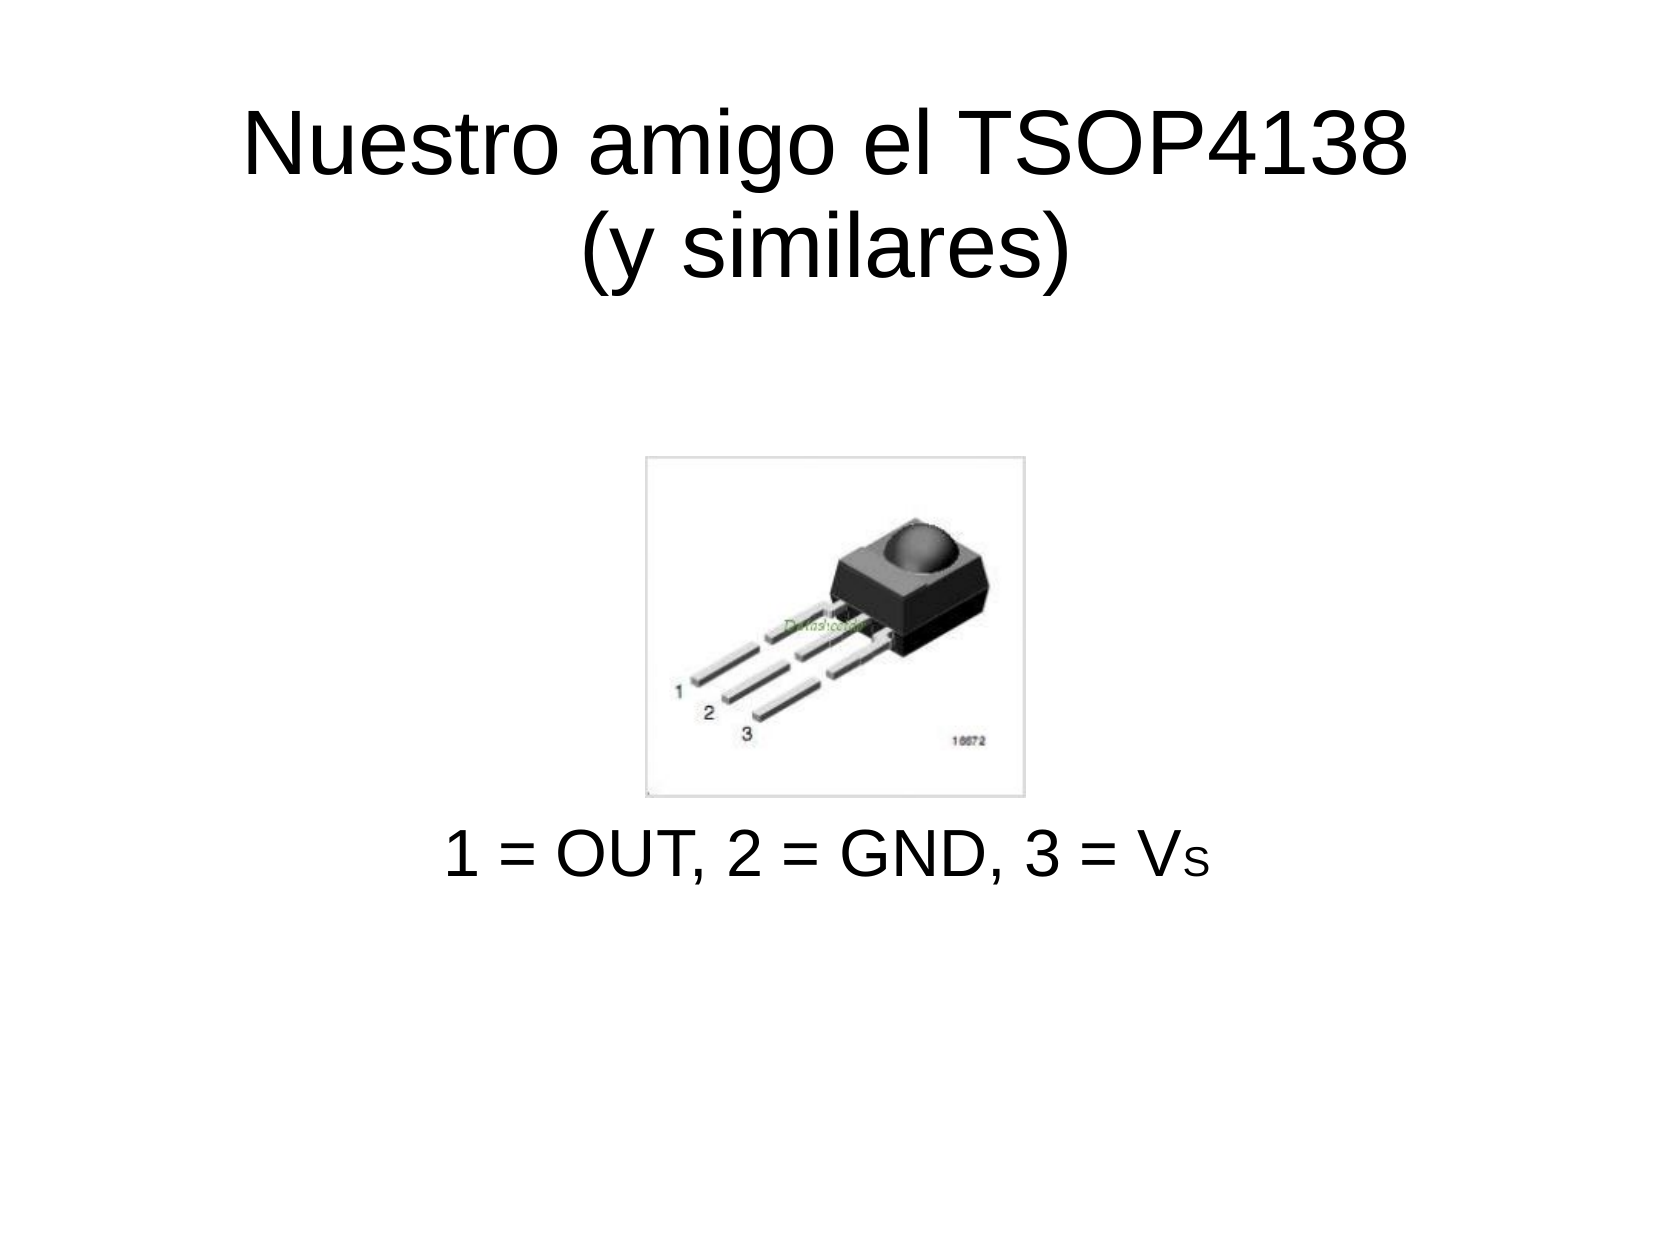

# Nuestro amigo el TSOP4138 (y similares)
1 = OUT, 2 = GND, 3 = VS